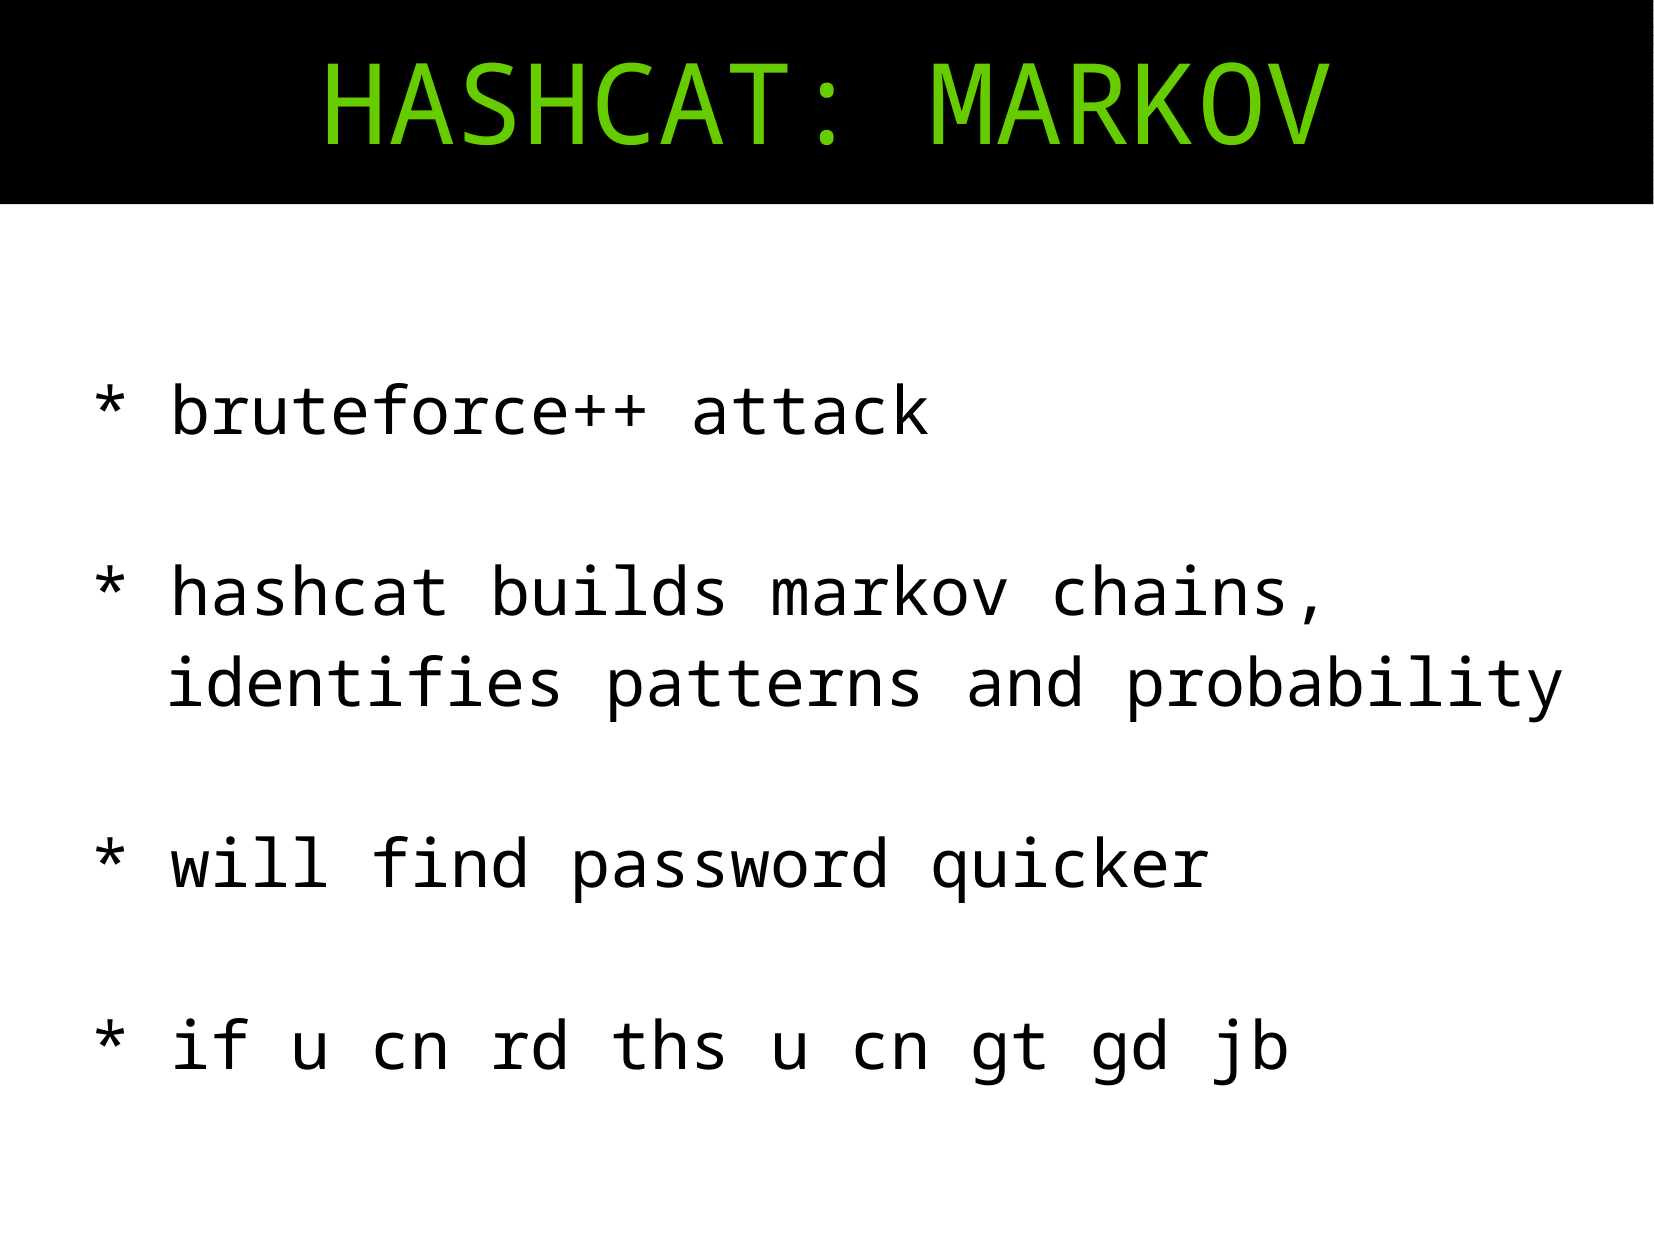

# HASHCAT: MARKOV
* bruteforce++ attack
* hashcat builds markov chains,
	identifies patterns and probability
* will find password quicker
* if u cn rd ths u cn gt gd jb